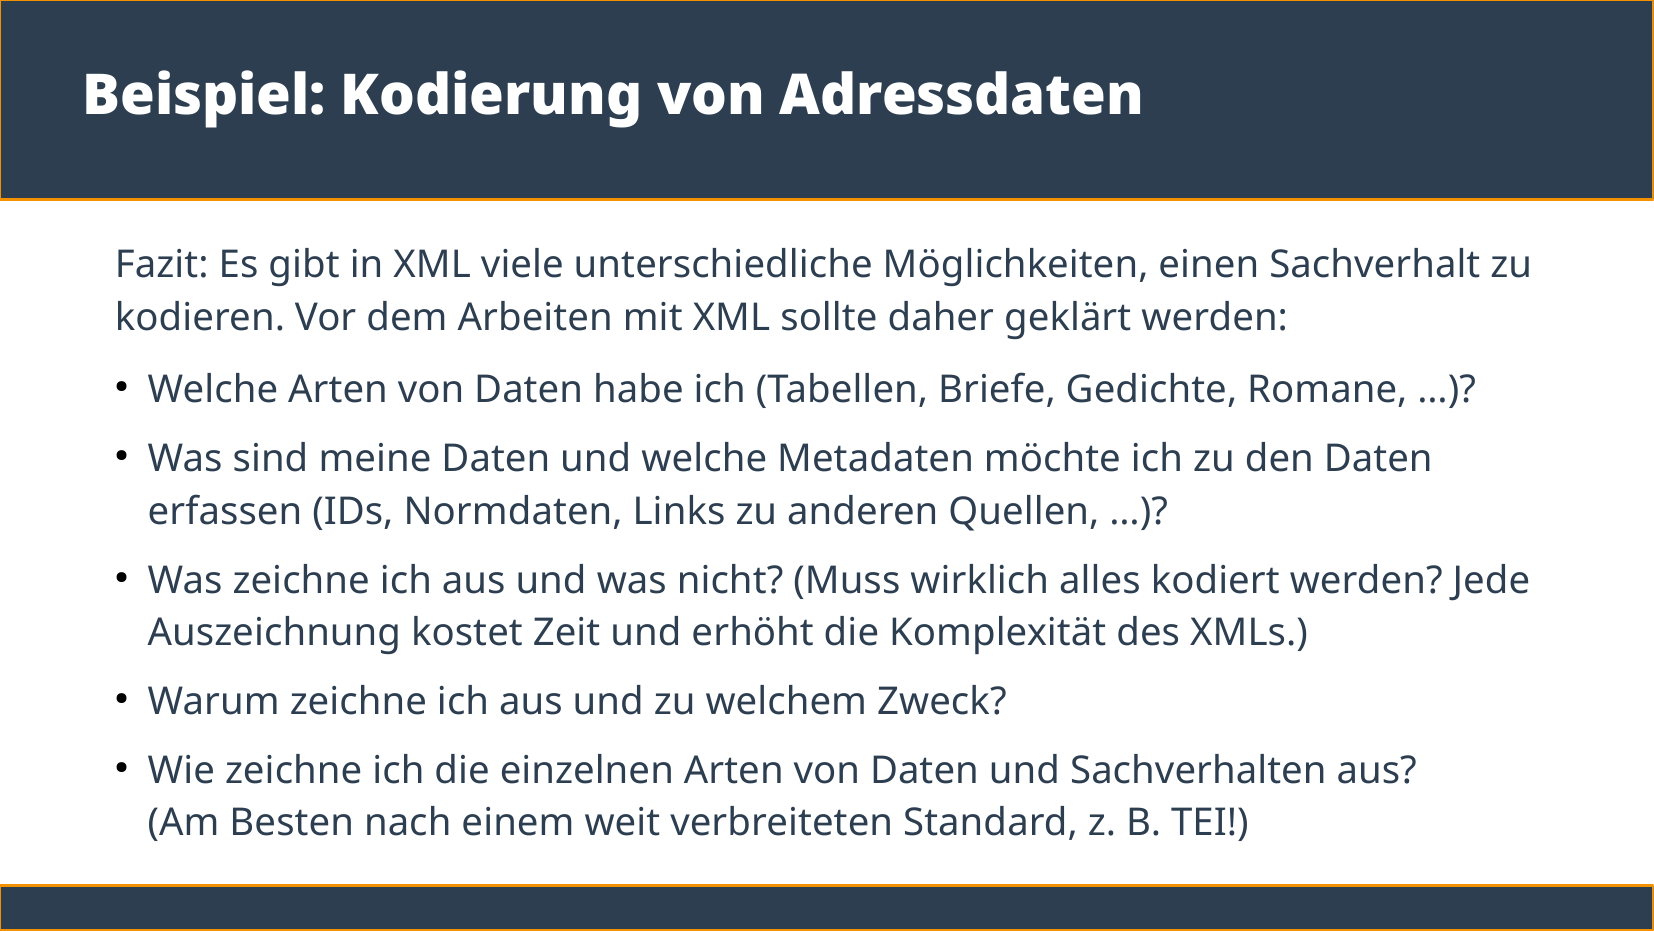

# Beispiel: Kodierung von Adressdaten
Fazit: Es gibt in XML viele unterschiedliche Möglichkeiten, einen Sachverhalt zu kodieren. Vor dem Arbeiten mit XML sollte daher geklärt werden:
Welche Arten von Daten habe ich (Tabellen, Briefe, Gedichte, Romane, …)?
Was sind meine Daten und welche Metadaten möchte ich zu den Daten erfassen (IDs, Normdaten, Links zu anderen Quellen, …)?
Was zeichne ich aus und was nicht? (Muss wirklich alles kodiert werden? Jede Auszeichnung kostet Zeit und erhöht die Komplexität des XMLs.)
Warum zeichne ich aus und zu welchem Zweck?
Wie zeichne ich die einzelnen Arten von Daten und Sachverhalten aus?
(Am Besten nach einem weit verbreiteten Standard, z. B. TEI!)